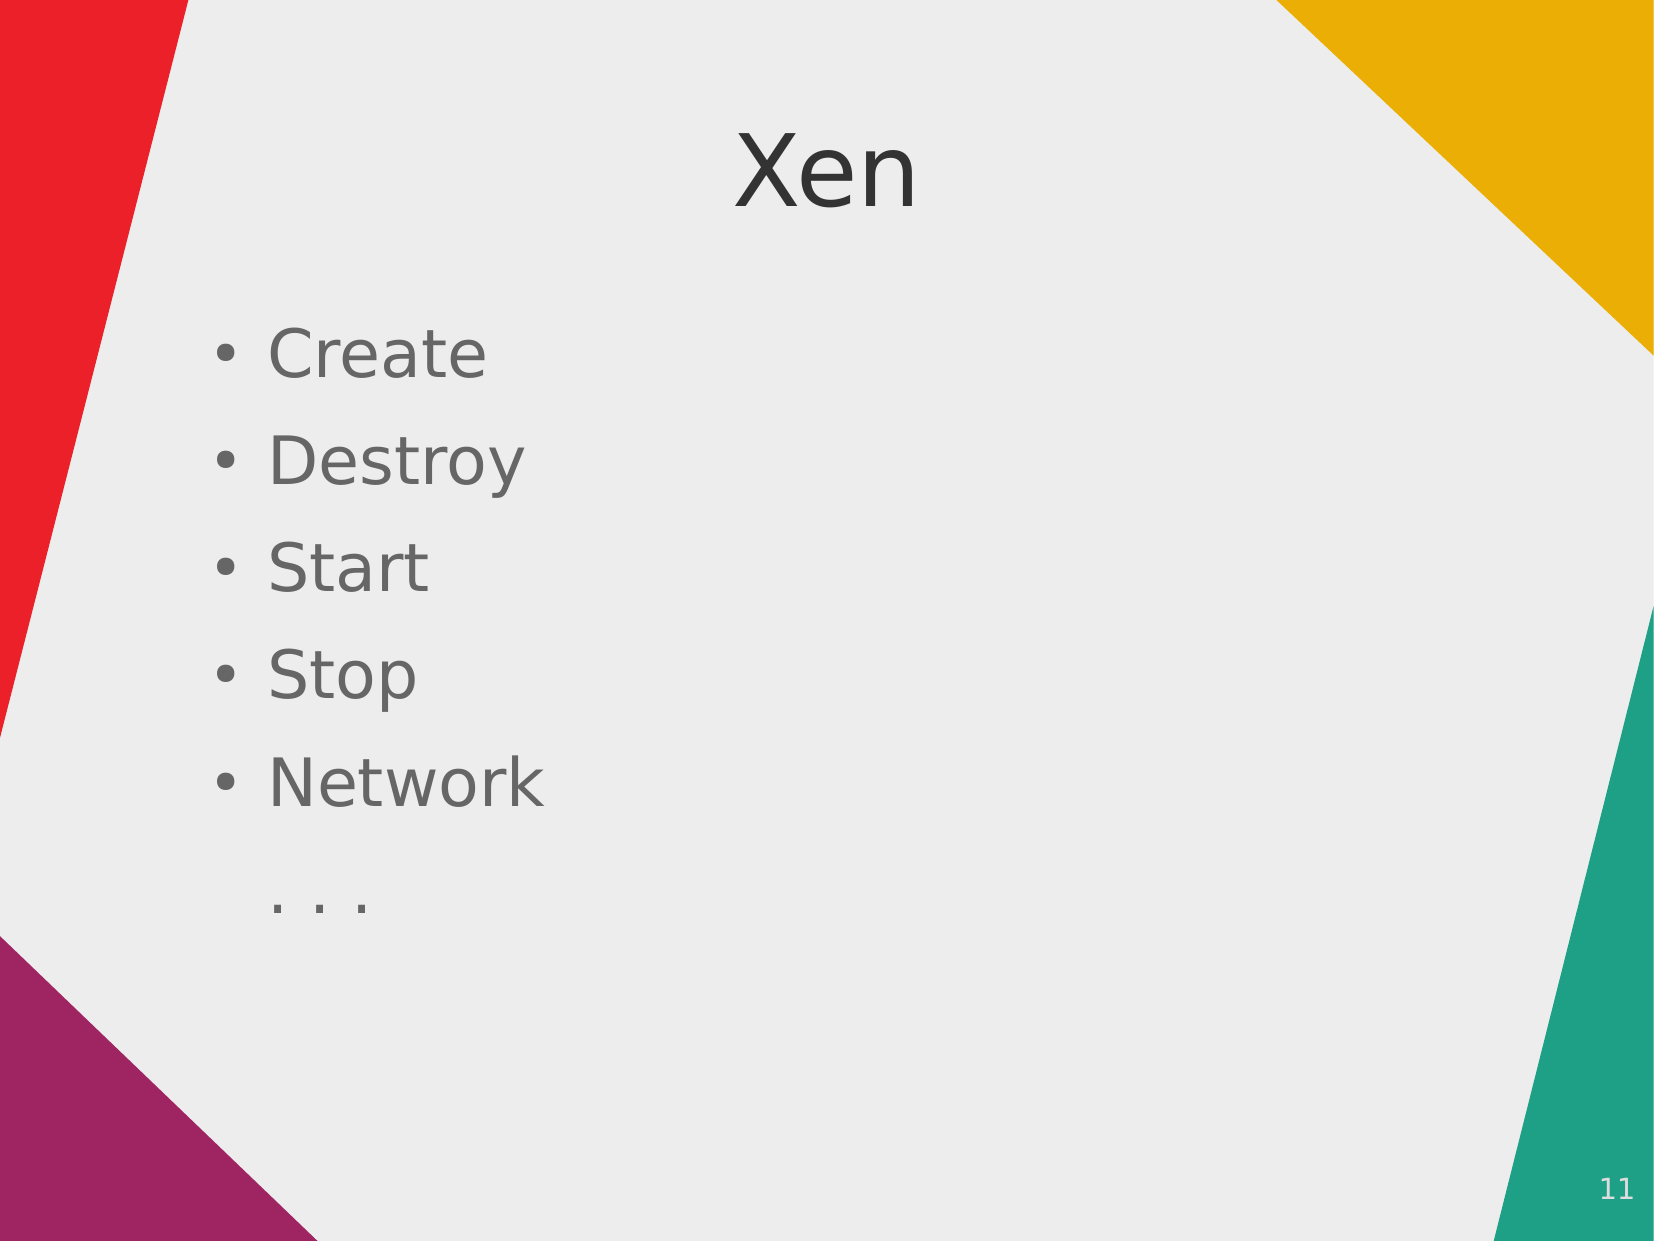

# Xen
Create
Destroy
Start
Stop
Network
. . .
11